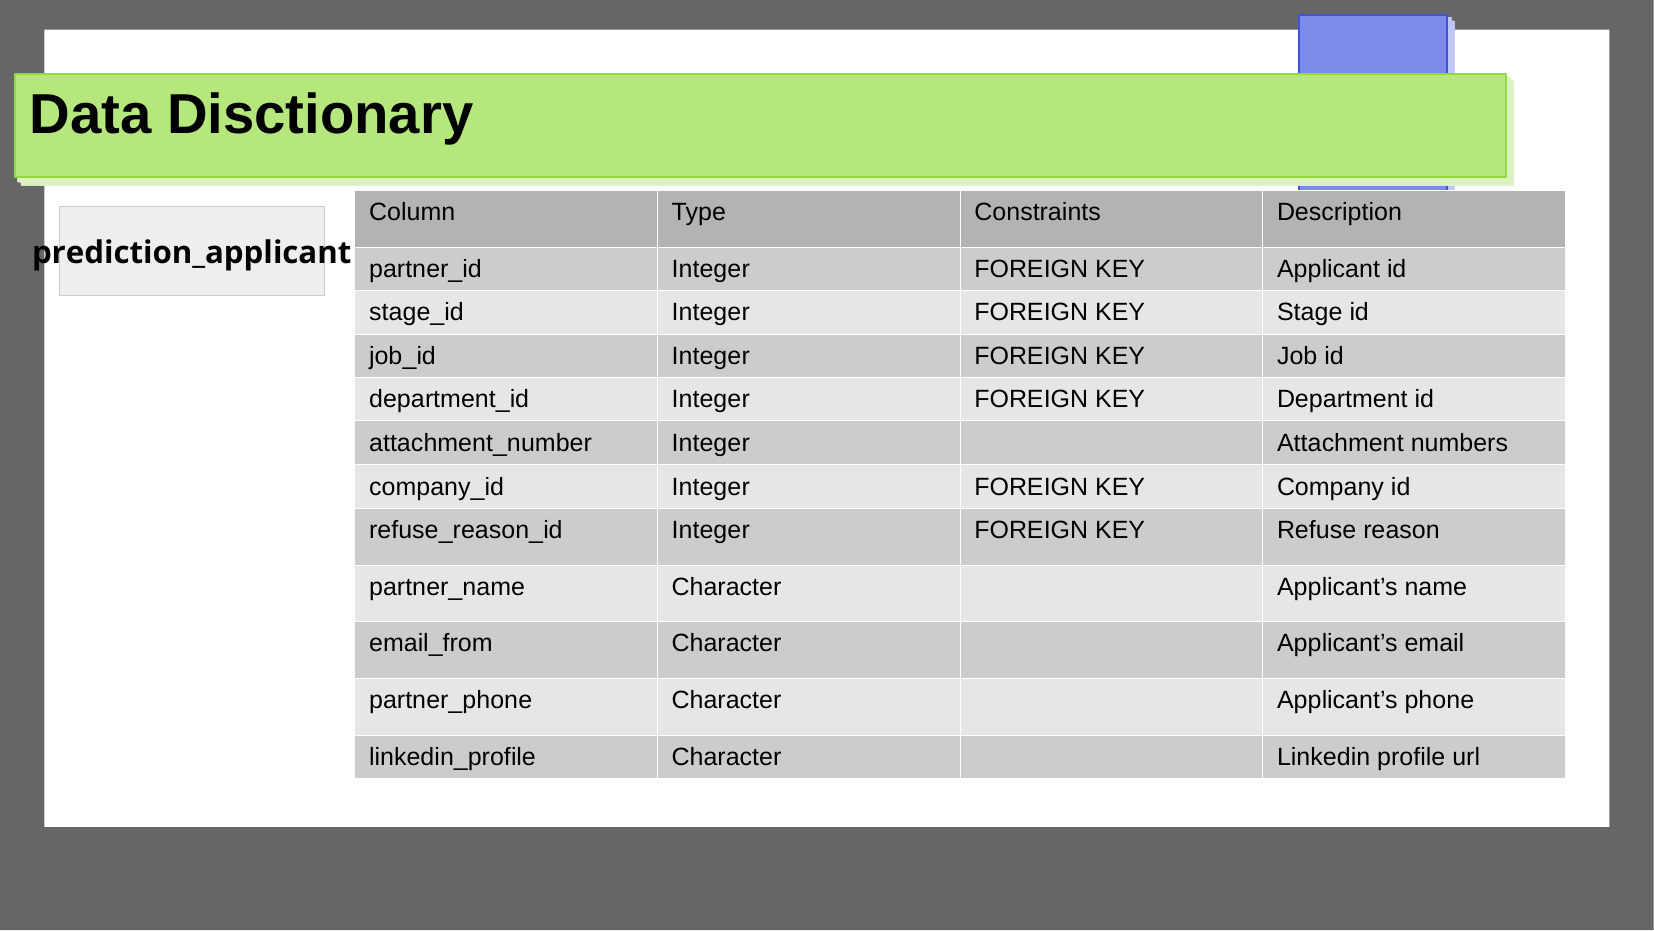

# Data Disctionary
| Column | Type | Constraints | Description |
| --- | --- | --- | --- |
| partner\_id | Integer | FOREIGN KEY | Applicant id |
| stage\_id | Integer | FOREIGN KEY | Stage id |
| job\_id | Integer | FOREIGN KEY | Job id |
| department\_id | Integer | FOREIGN KEY | Department id |
| attachment\_number | Integer | | Attachment numbers |
| company\_id | Integer | FOREIGN KEY | Company id |
| refuse\_reason\_id | Integer | FOREIGN KEY | Refuse reason |
| partner\_name | Character | | Applicant’s name |
| email\_from | Character | | Applicant’s email |
| partner\_phone | Character | | Applicant’s phone |
| linkedin\_profile | Character | | Linkedin profile url |
prediction_applicant